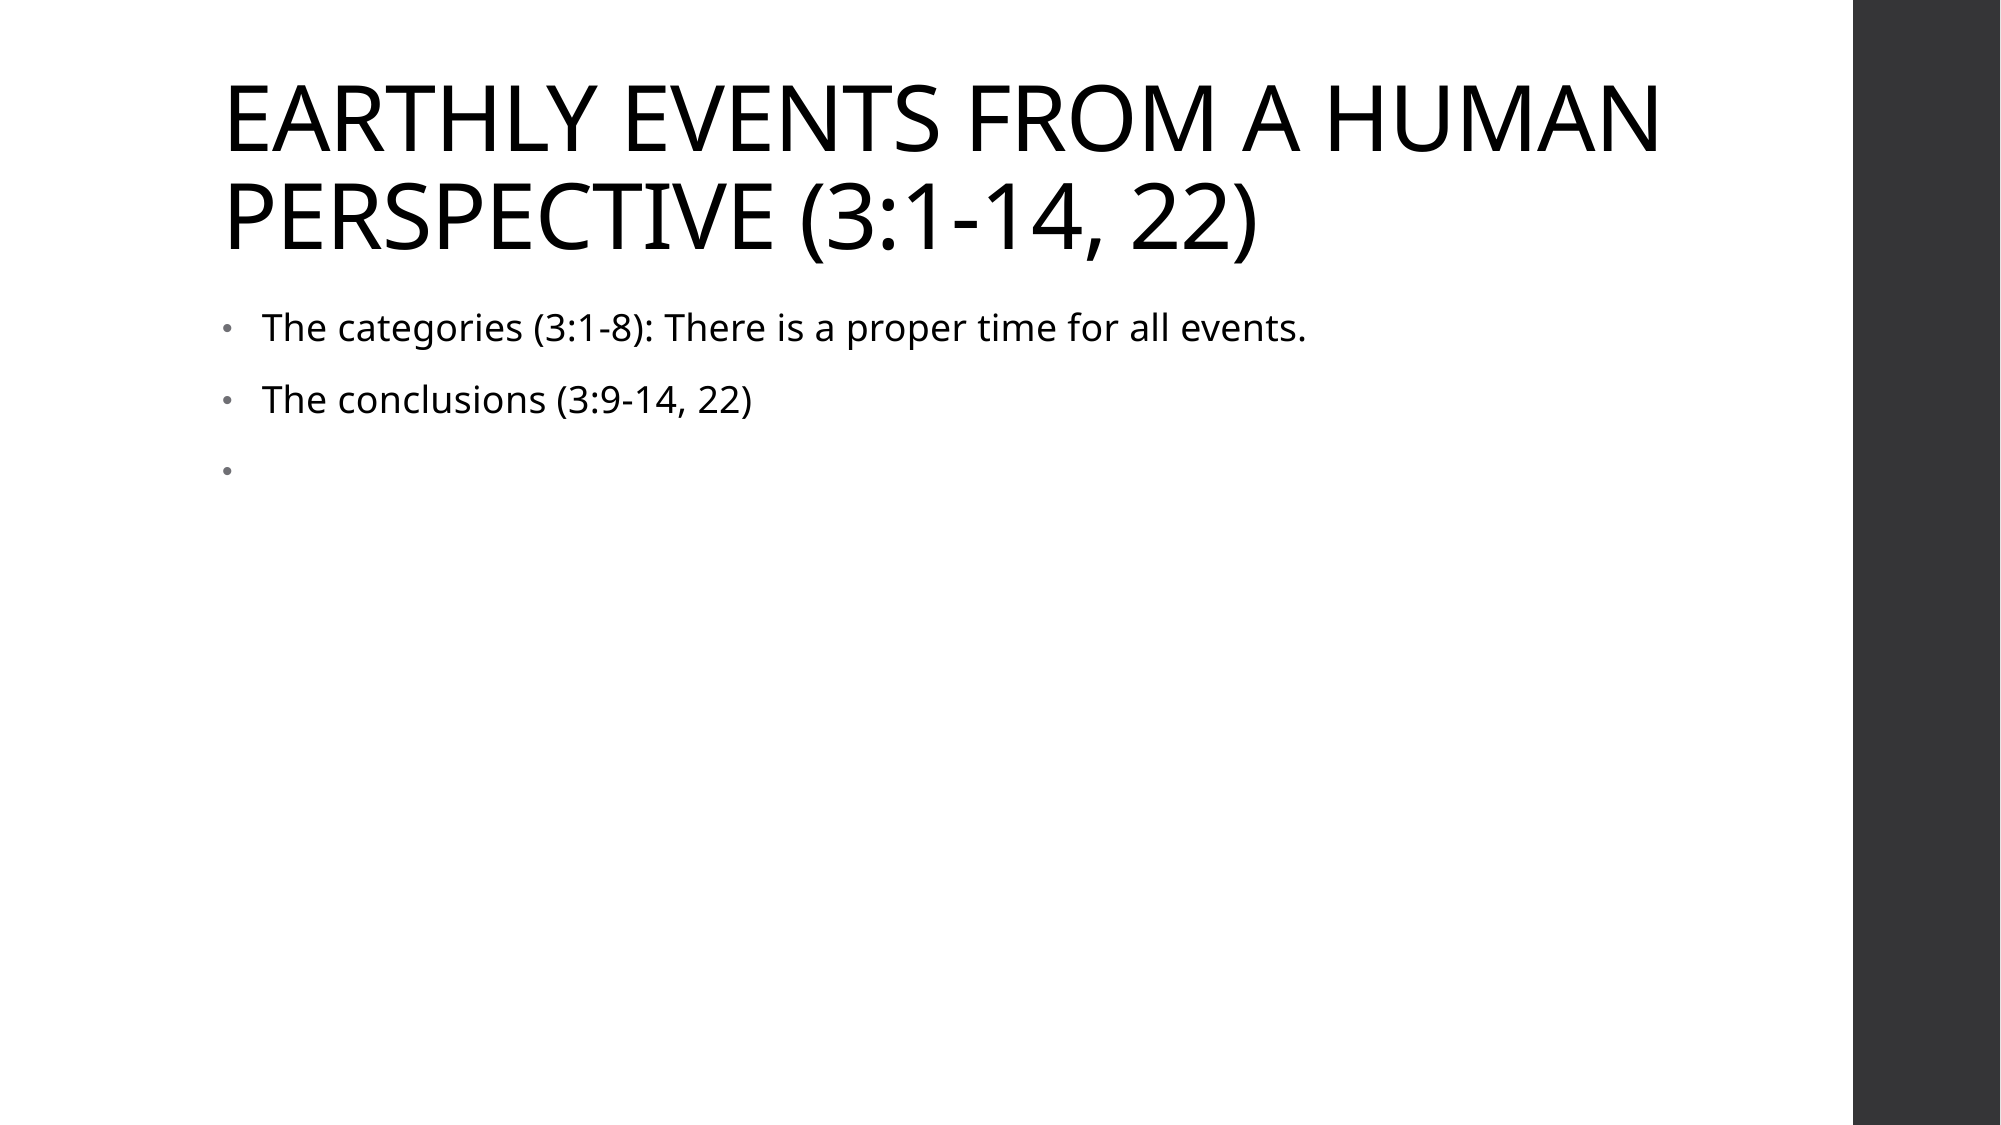

# EARTHLY EVENTS FROM A HUMAN PERSPECTIVE (3:1-14, 22)
 The categories (3:1-8): There is a proper time for all events.
 The conclusions (3:9-14, 22)